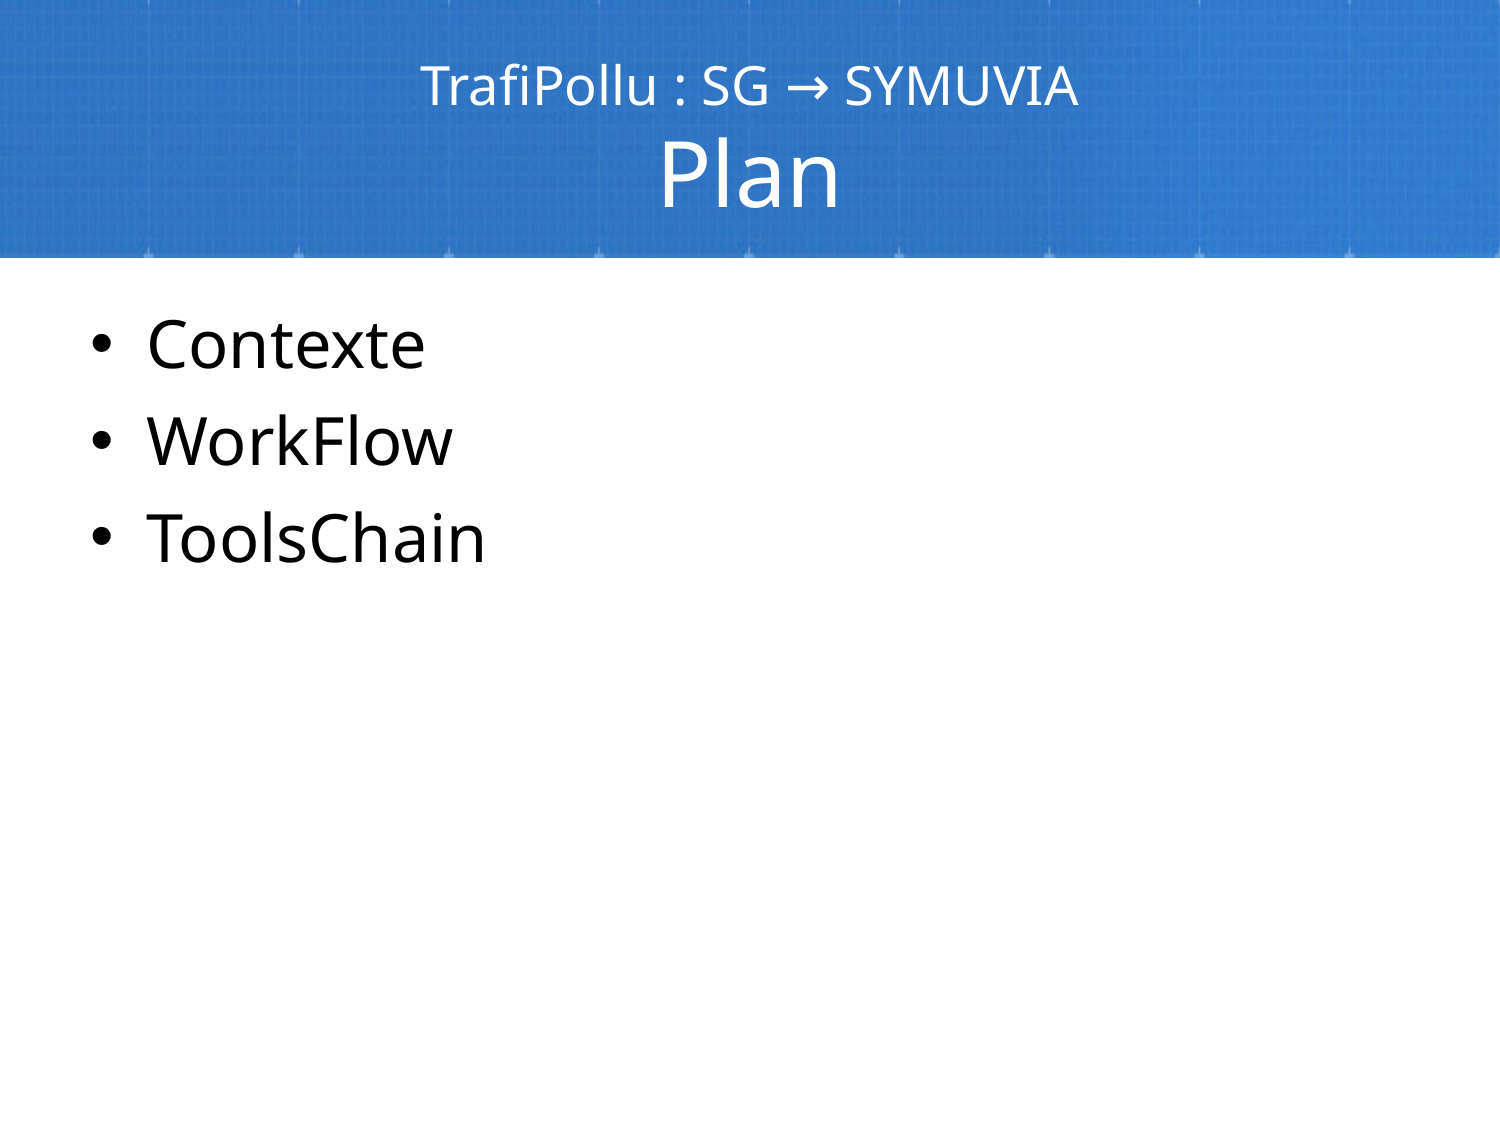

# TrafiPollu : SG → SYMUVIA Plan
Contexte
WorkFlow
ToolsChain